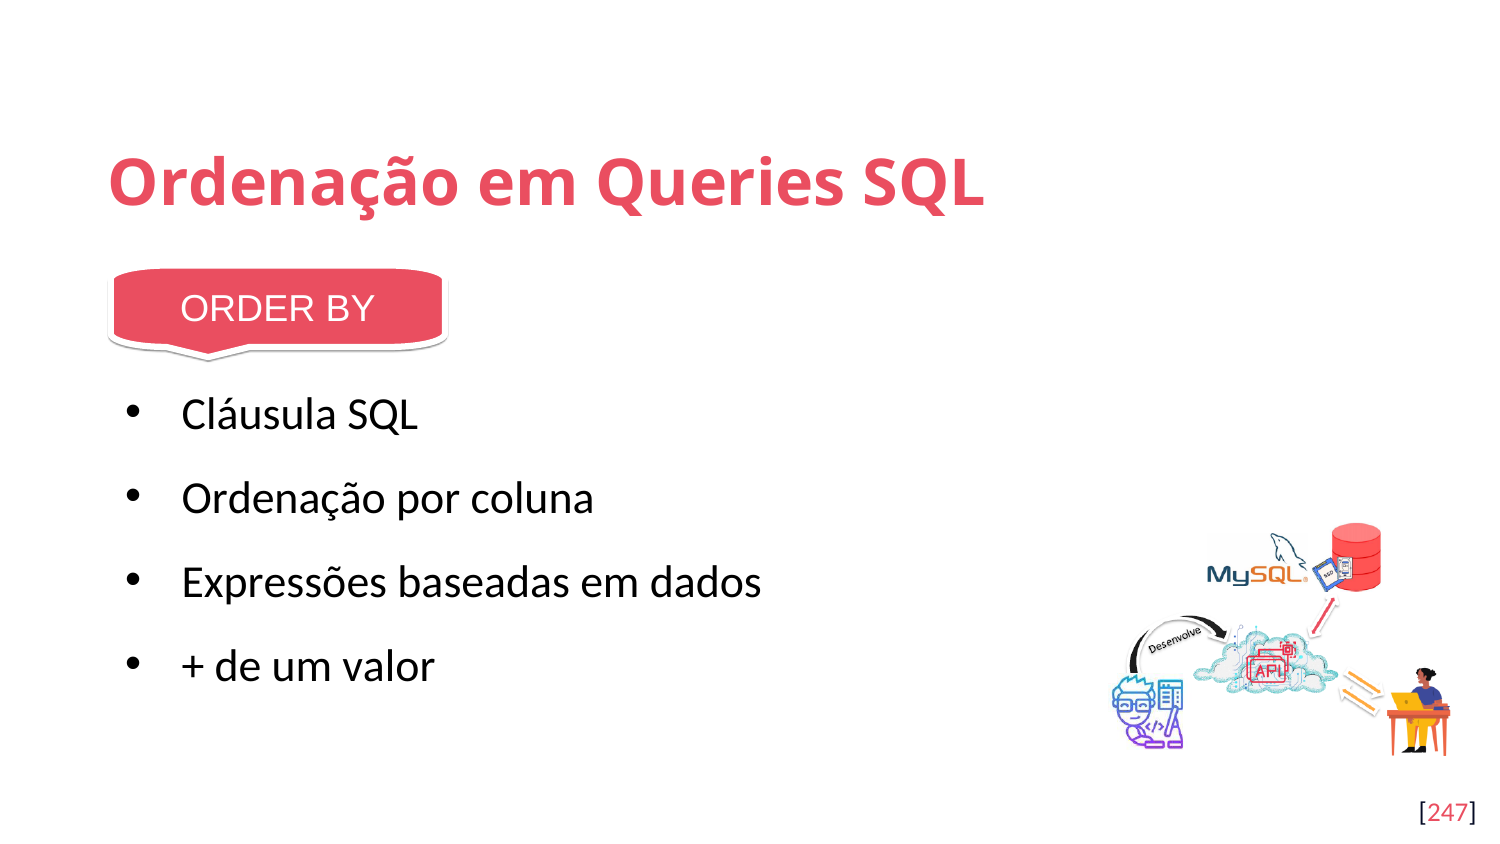

Ordenação em Queries SQL
ORDER BY
Cláusula SQL
Ordenação por coluna
Expressões baseadas em dados
+ de um valor